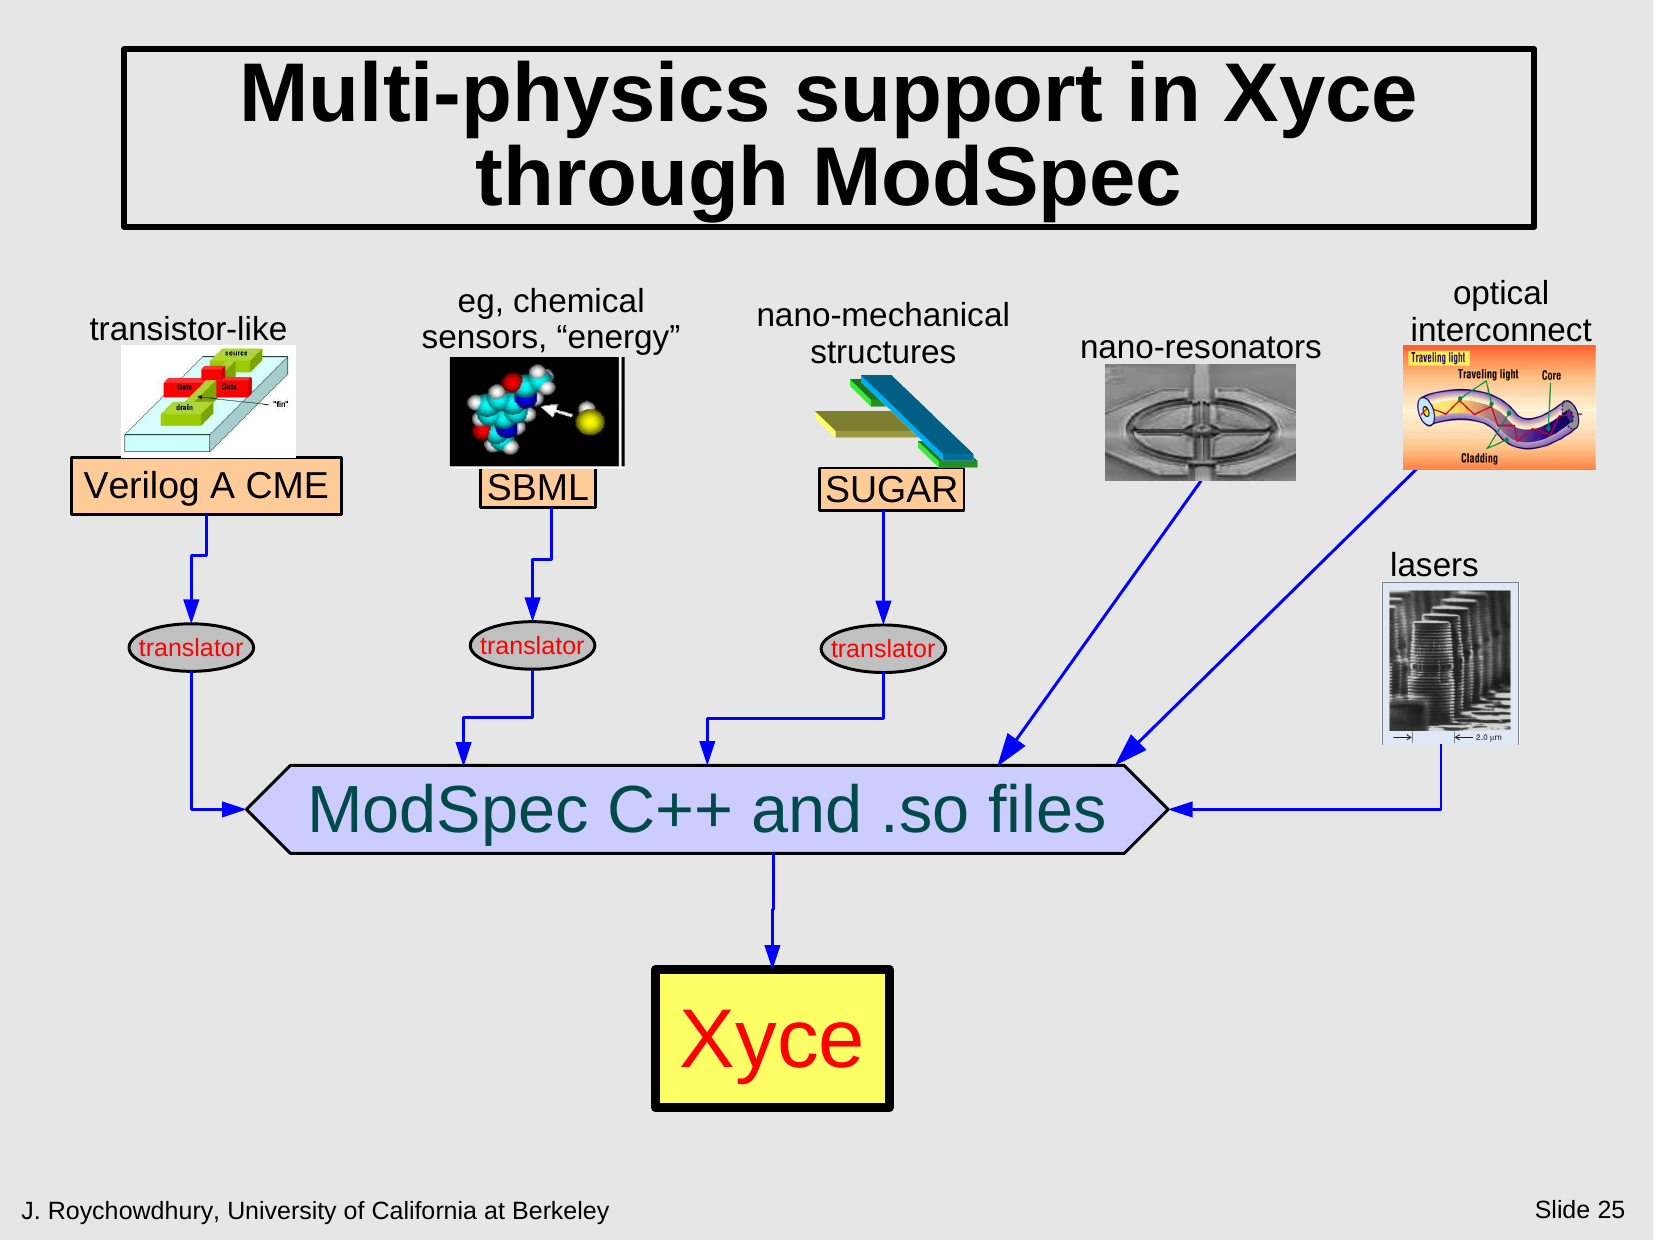

# Multi-physics support in Xyce through ModSpec
optical
interconnect
eg, chemical
sensors, “energy”
SBML
nano-mechanical
structures
SUGAR
transistor-like
Verilog A CME
nano-resonators
 lasers
translator
translator
translator
ModSpec C++ and .so files
Xyce